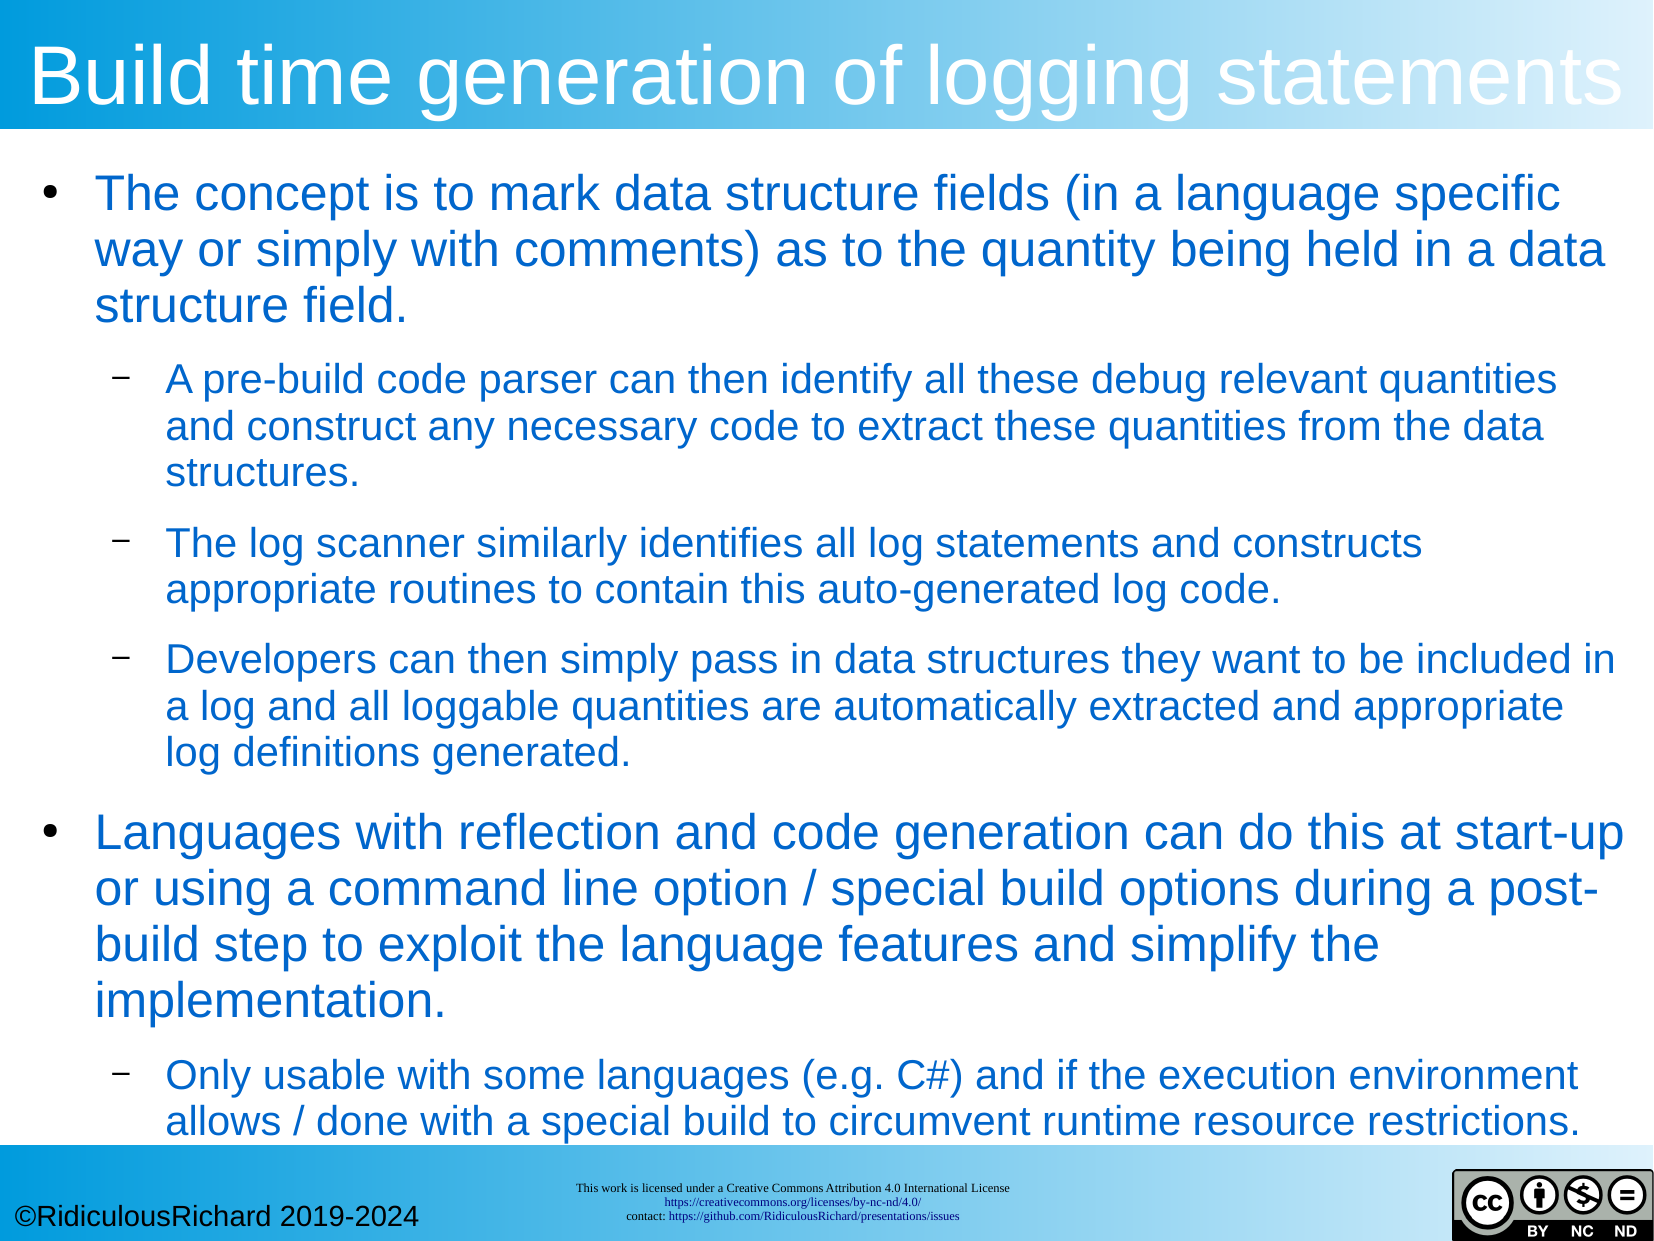

# Build time generation of logging statements
The concept is to mark data structure fields (in a language specific way or simply with comments) as to the quantity being held in a data structure field.
A pre-build code parser can then identify all these debug relevant quantities and construct any necessary code to extract these quantities from the data structures.
The log scanner similarly identifies all log statements and constructs appropriate routines to contain this auto-generated log code.
Developers can then simply pass in data structures they want to be included in a log and all loggable quantities are automatically extracted and appropriate log definitions generated.
Languages with reflection and code generation can do this at start-up or using a command line option / special build options during a post-build step to exploit the language features and simplify the implementation.
Only usable with some languages (e.g. C#) and if the execution environment allows / done with a special build to circumvent runtime resource restrictions.